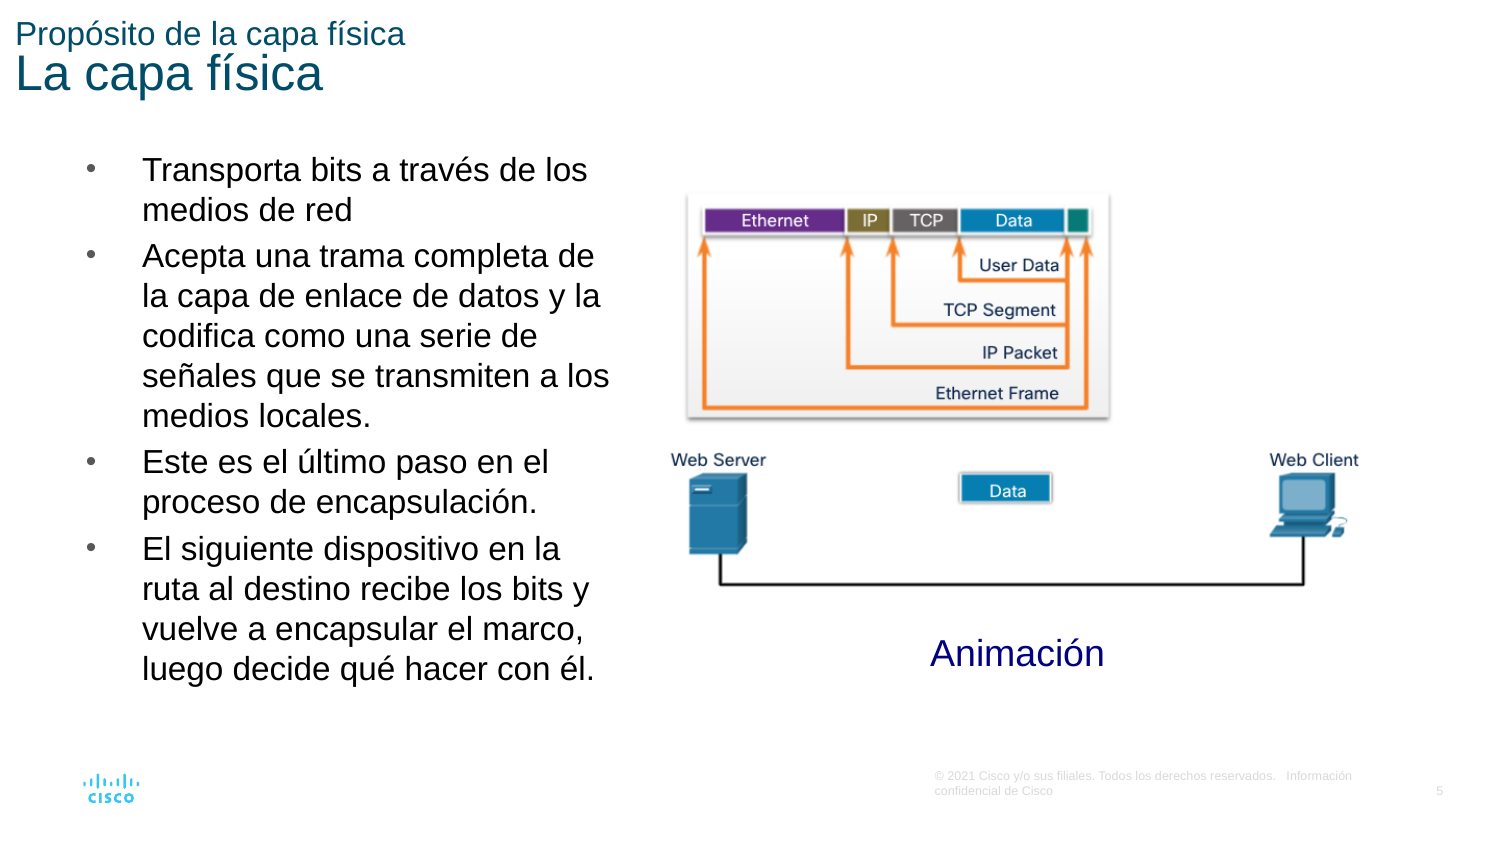

# Propósito de la capa física La capa física
Transporta bits a través de los medios de red
Acepta una trama completa de la capa de enlace de datos y la codifica como una serie de señales que se transmiten a los medios locales.
Este es el último paso en el proceso de encapsulación.
El siguiente dispositivo en la ruta al destino recibe los bits y vuelve a encapsular el marco, luego decide qué hacer con él.
Animación